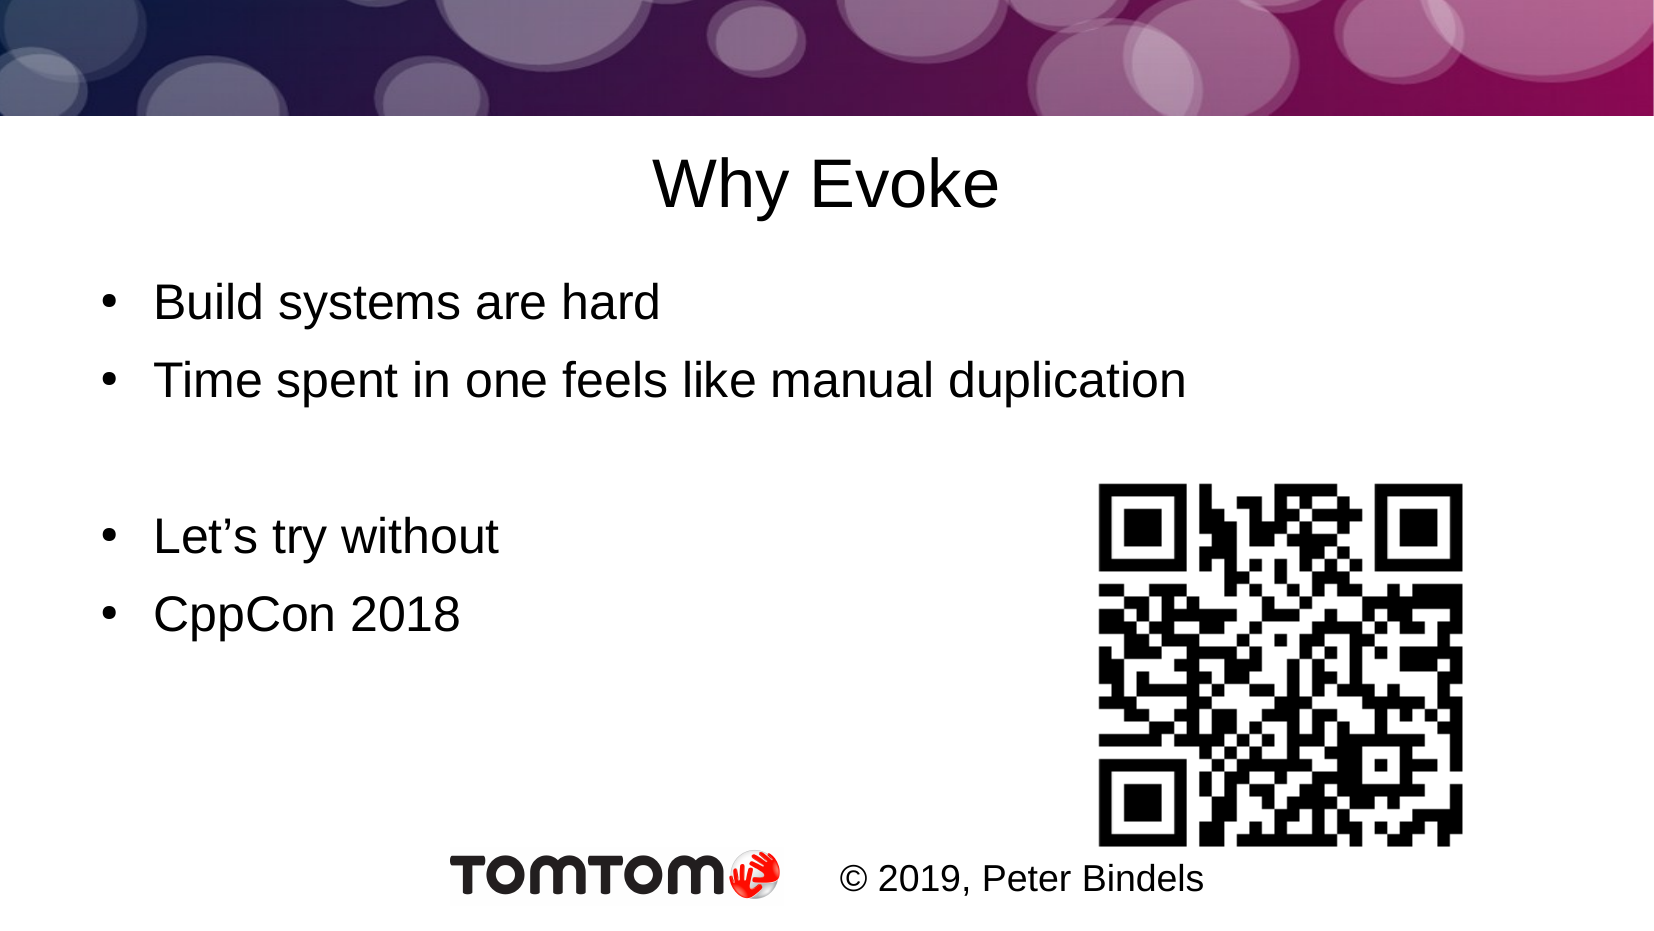

# Why Evoke
Build systems are hard
Time spent in one feels like manual duplication
Let’s try without
CppCon 2018